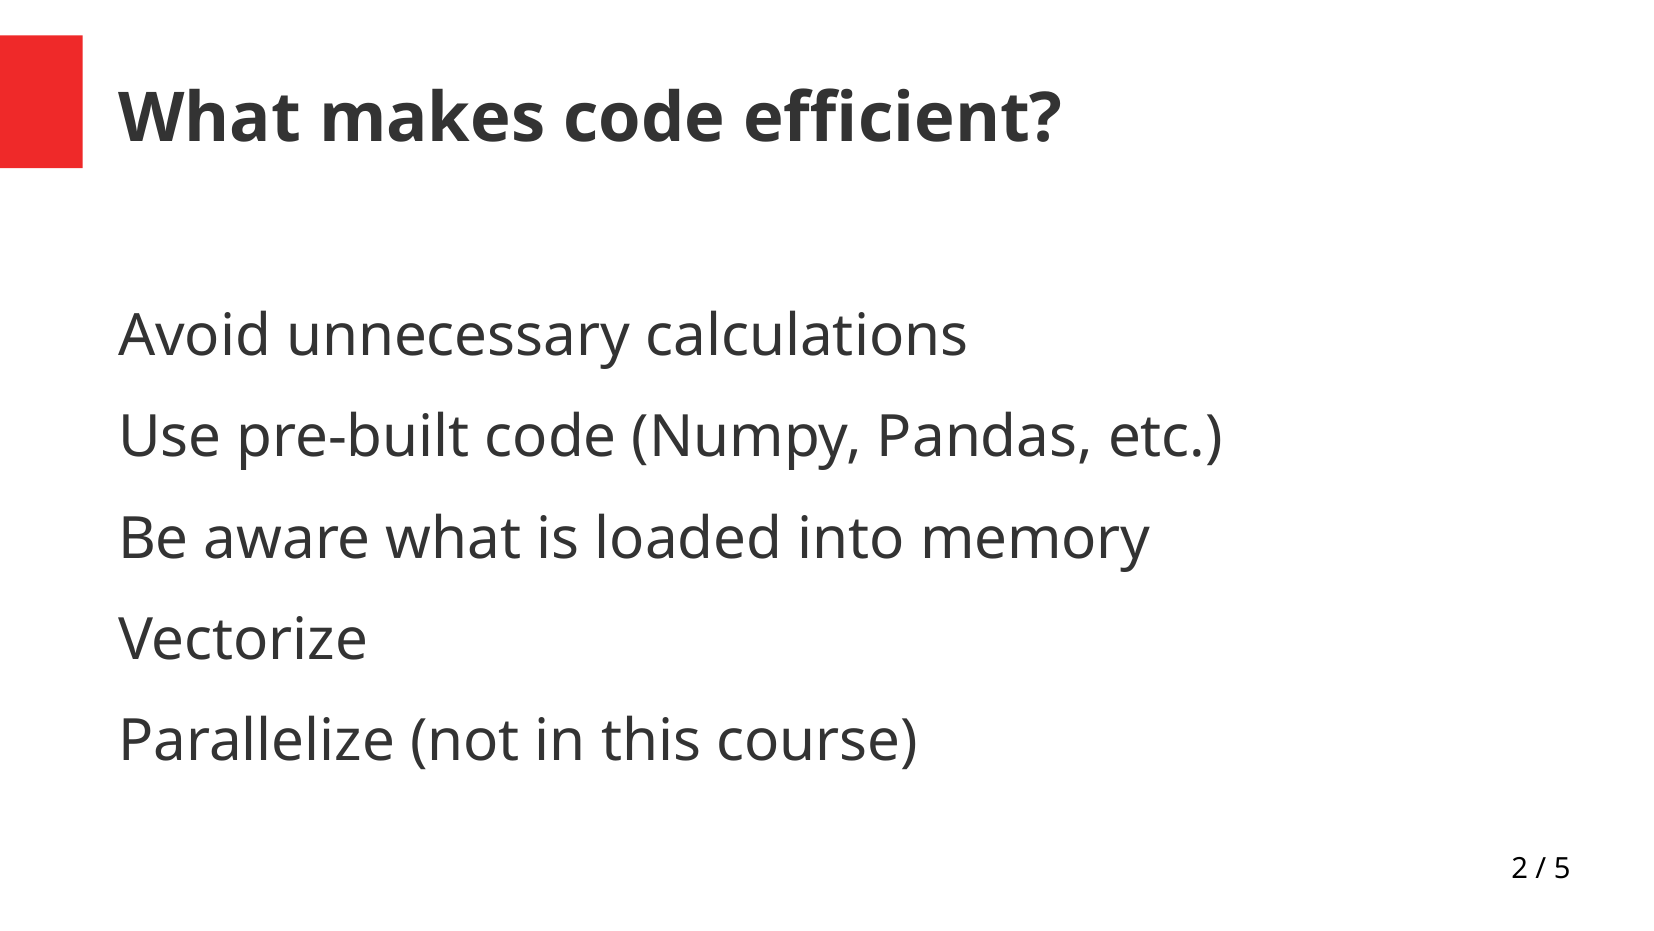

# What makes code efficient?
Avoid unnecessary calculations
Use pre-built code (Numpy, Pandas, etc.)
Be aware what is loaded into memory
Vectorize
Parallelize (not in this course)
2